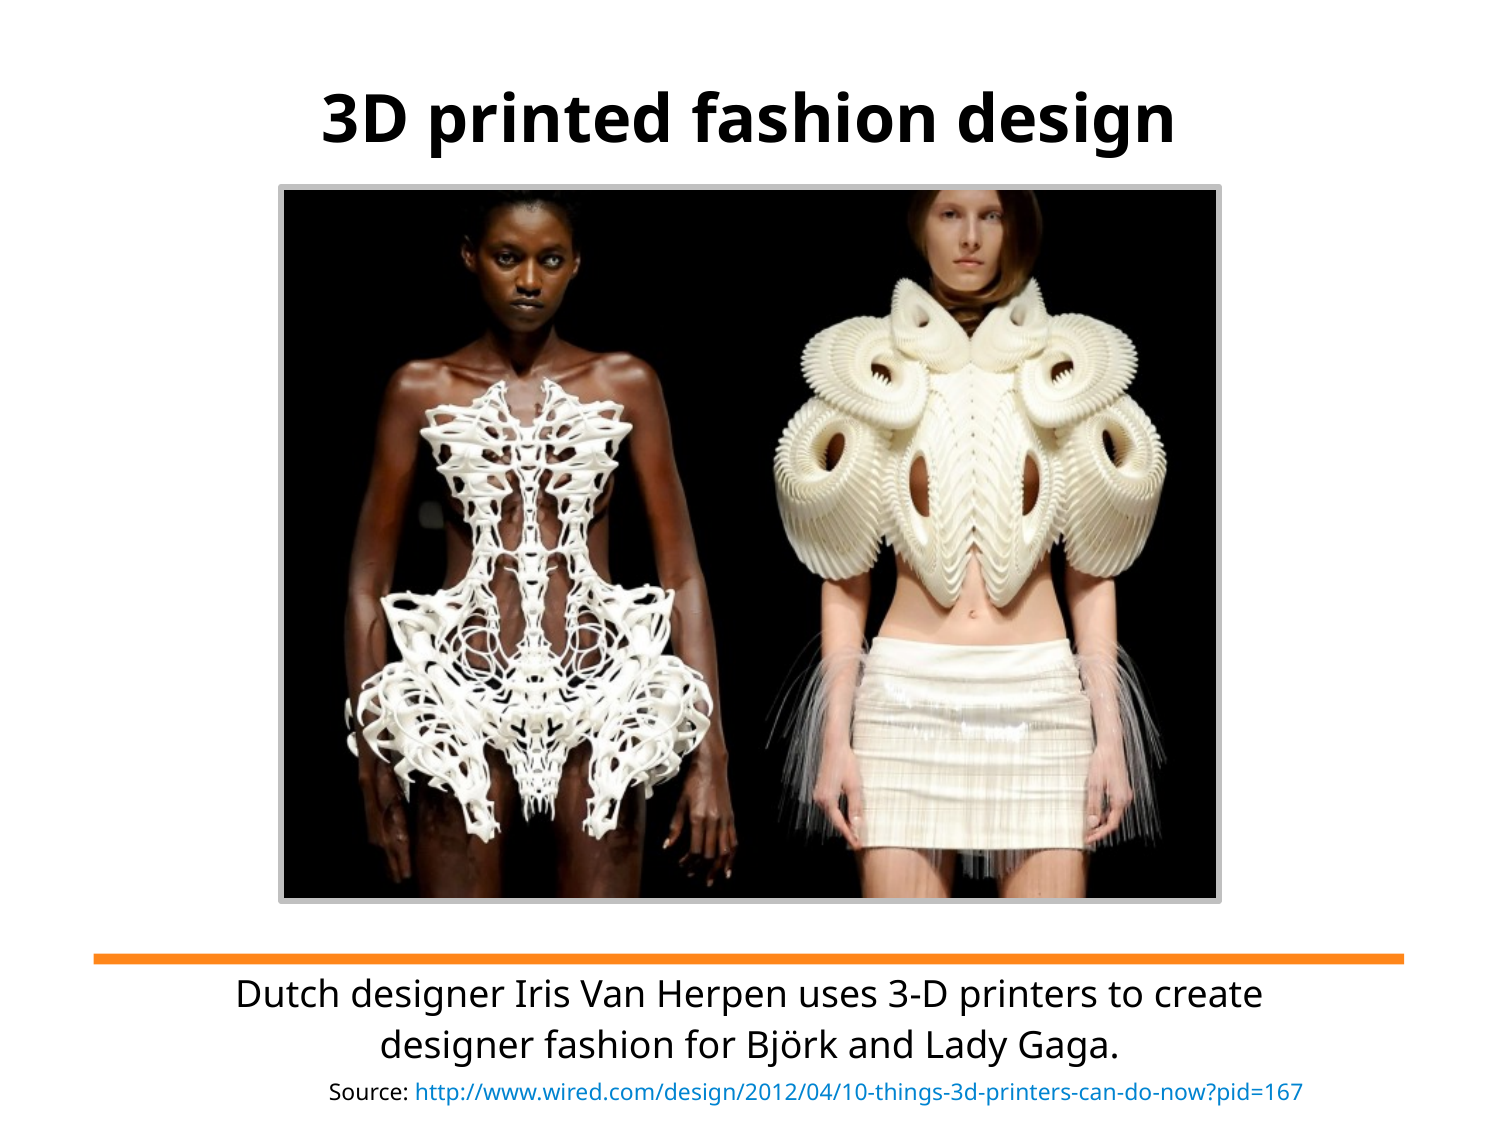

# 3D printed fashion design
Dutch designer Iris Van Herpen uses 3-D printers to create designer fashion for Björk and Lady Gaga.
Source: http://www.wired.com/design/2012/04/10-things-3d-printers-can-do-now?pid=167